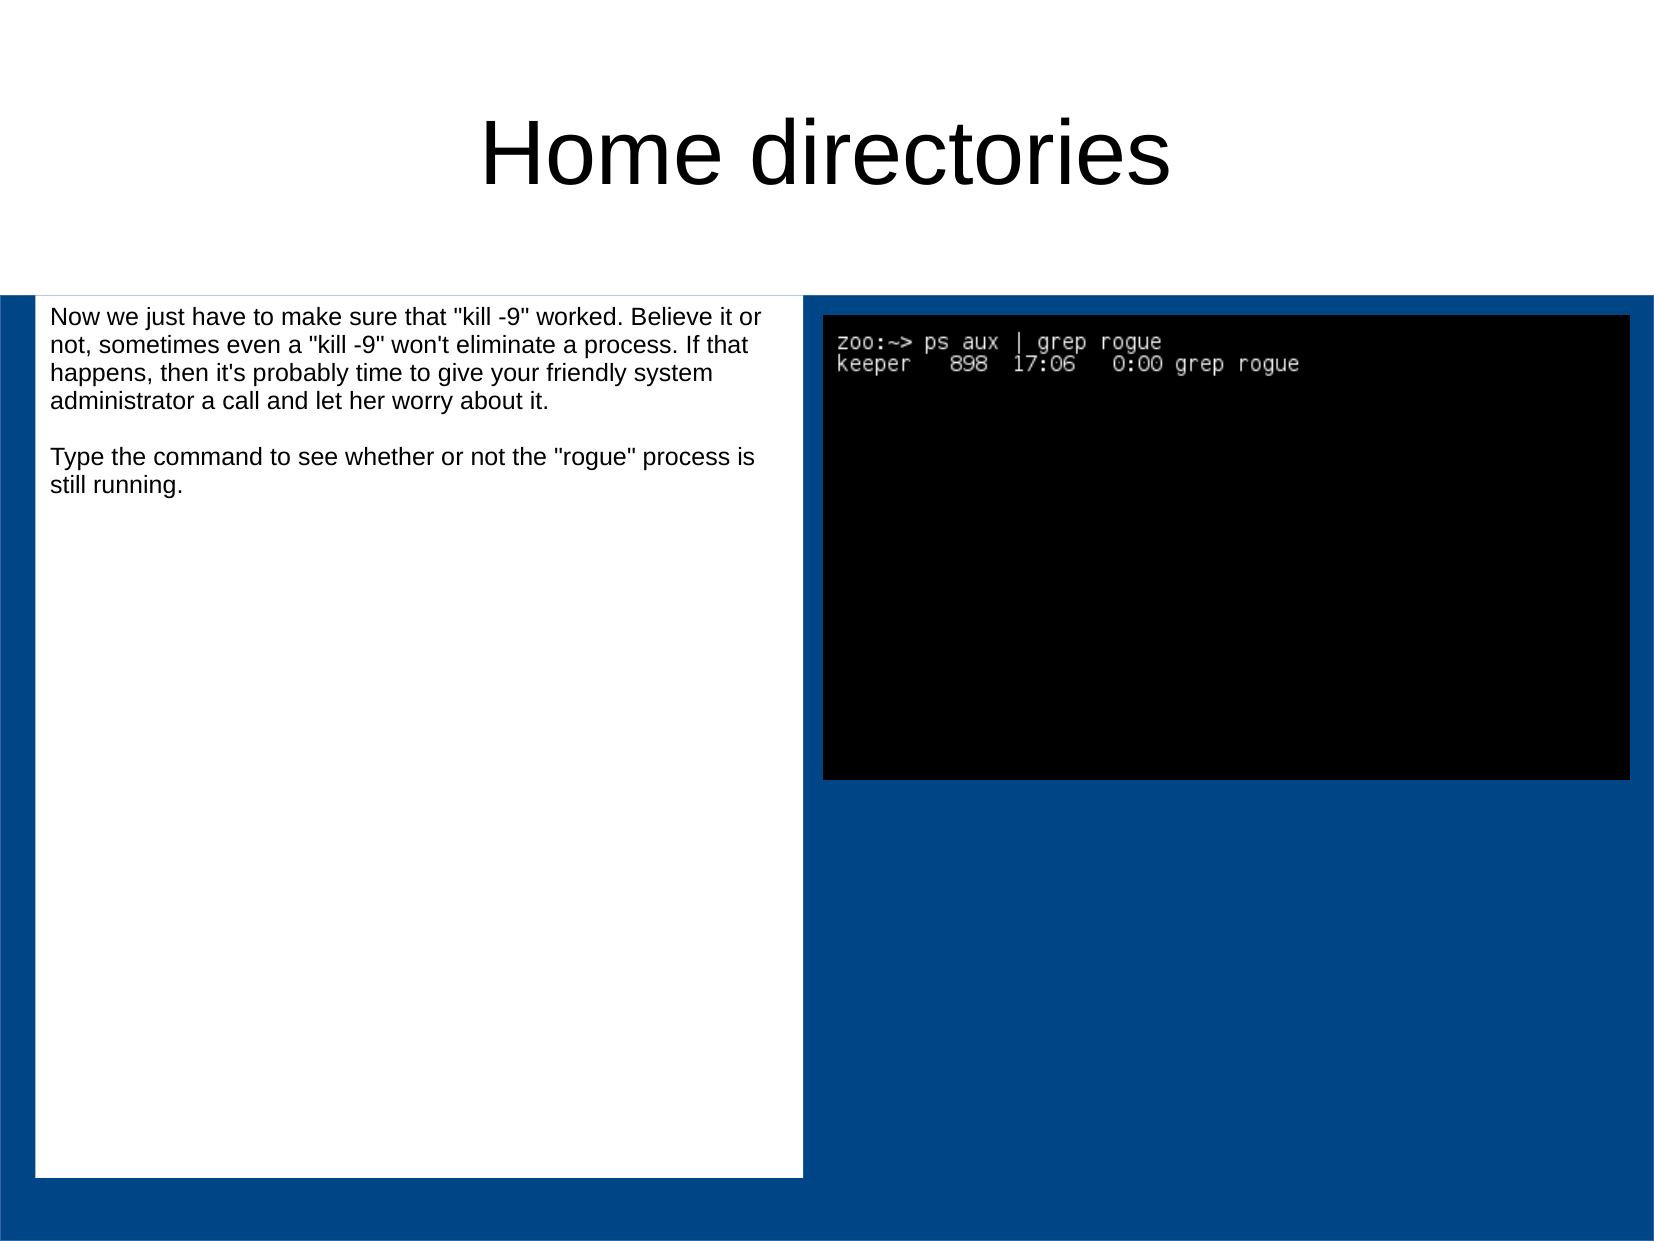

# Home directories
Now we just have to make sure that "kill -9" worked. Believe it or not, sometimes even a "kill -9" won't eliminate a process. If that happens, then it's probably time to give your friendly system administrator a call and let her worry about it.
Type the command to see whether or not the "rogue" process is still running.